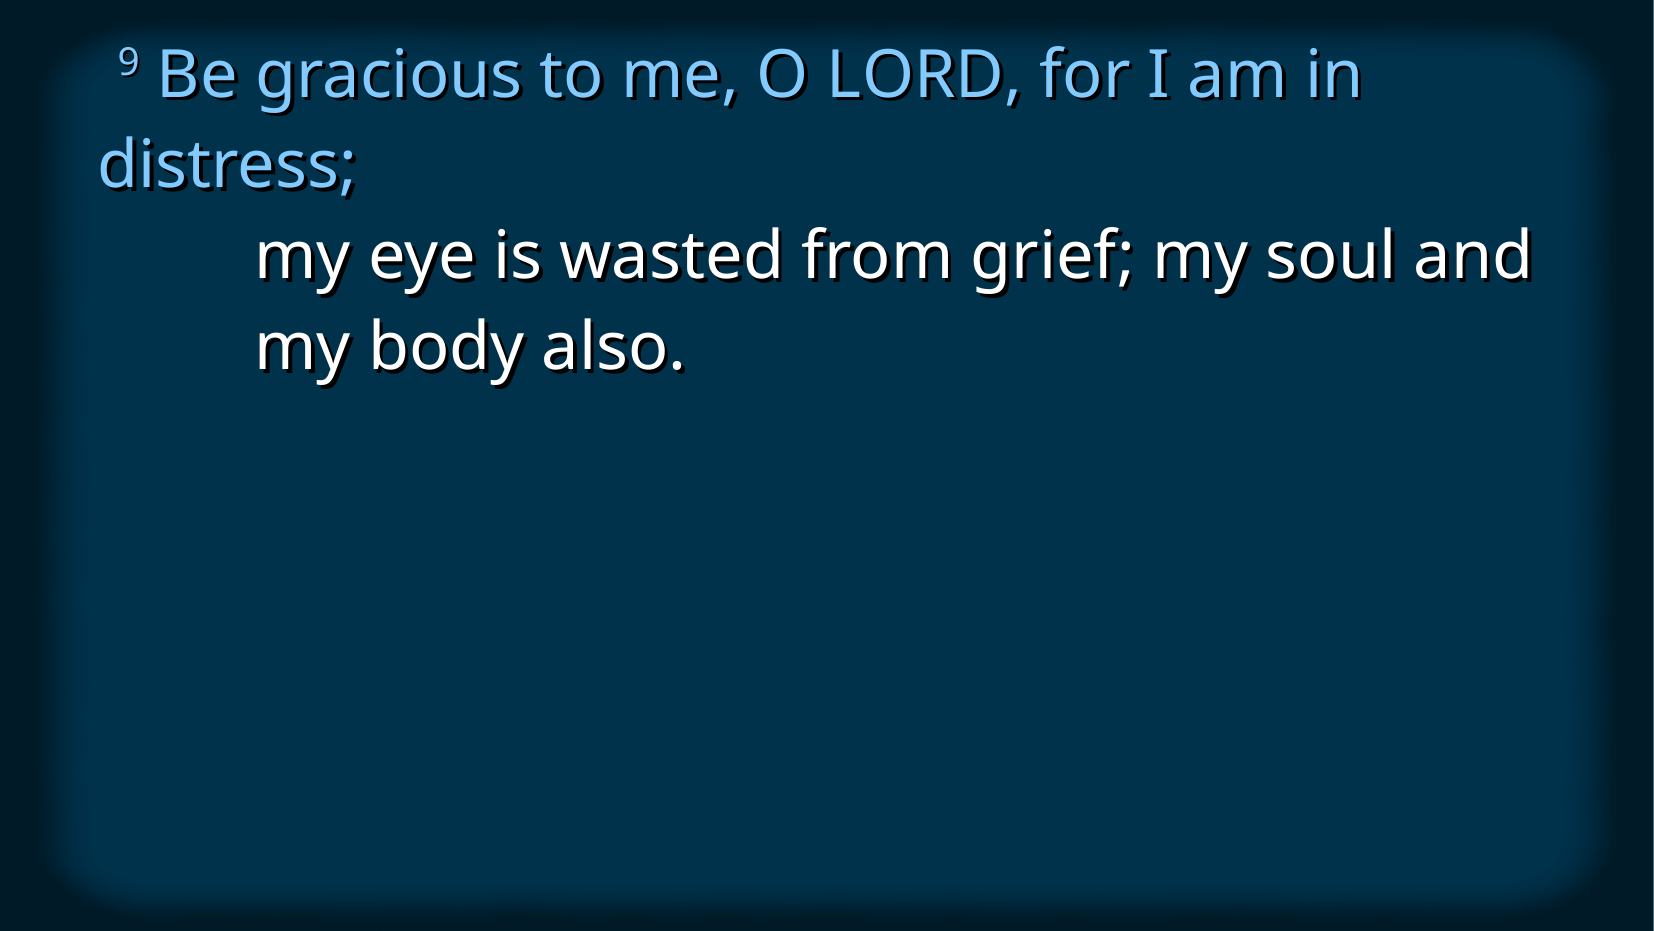

9 Be gracious to me, O LORD, for I am in distress;
 my eye is wasted from grief; my soul and
 my body also.